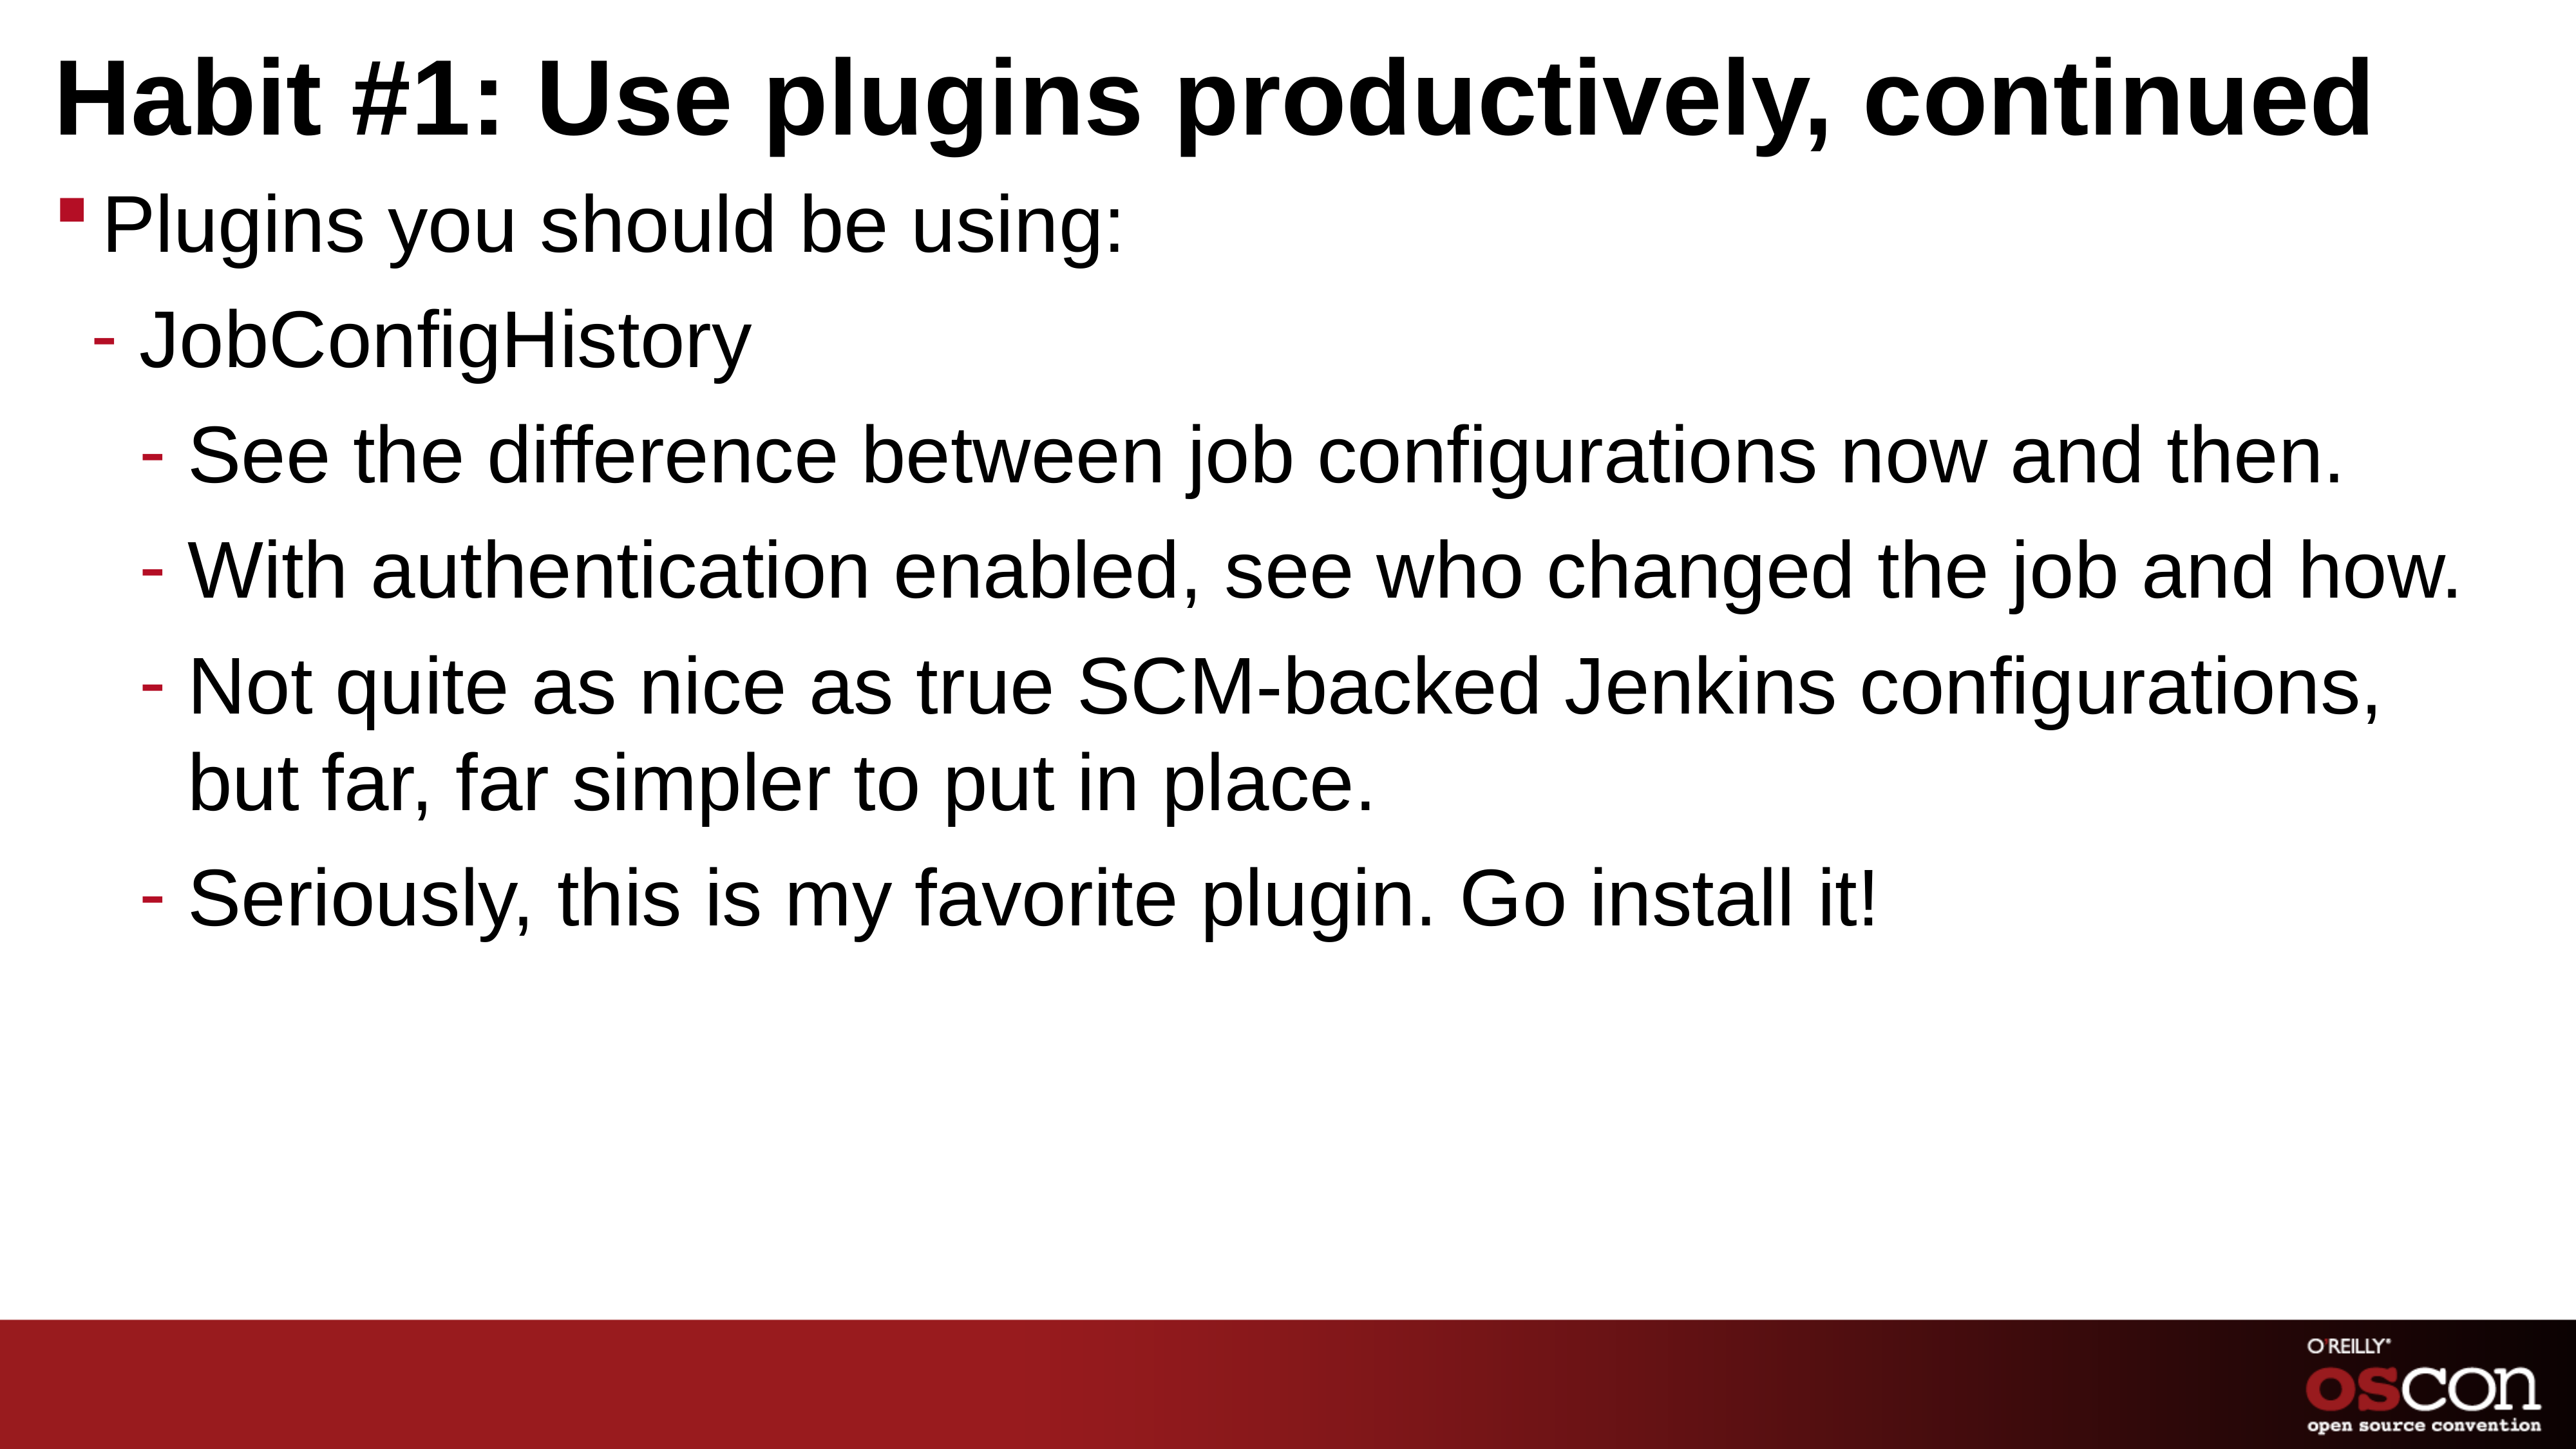

# Habit #1: Use plugins productively, continued
Plugins you should be using:
JobConfigHistory
See the difference between job configurations now and then.
With authentication enabled, see who changed the job and how.
Not quite as nice as true SCM-backed Jenkins configurations, but far, far simpler to put in place.
Seriously, this is my favorite plugin. Go install it!